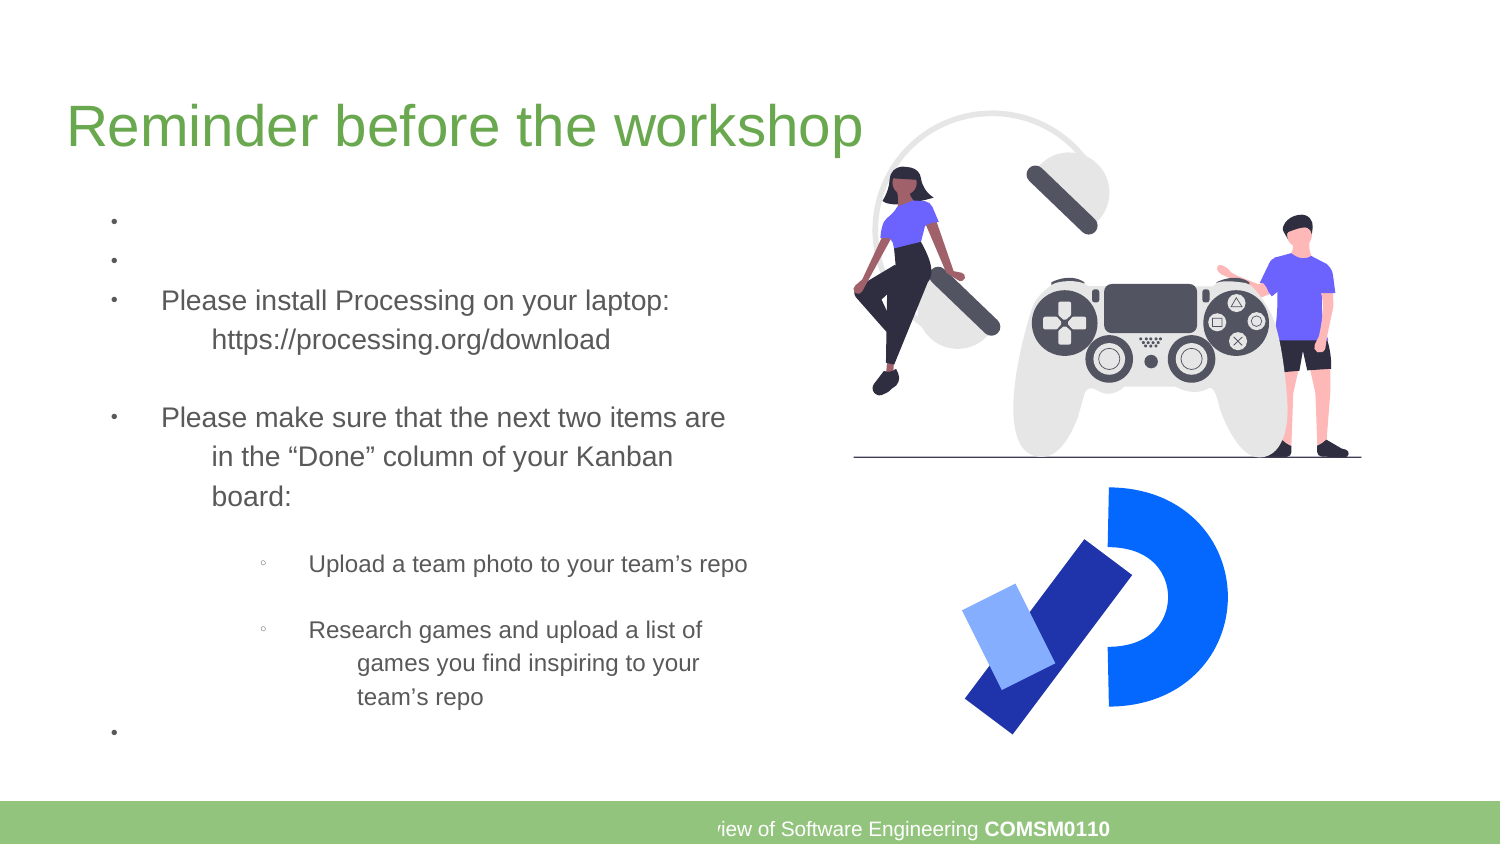

# Reminder before the workshop
Please install Processing on your laptop: https://processing.org/download
Please make sure that the next two items are in the “Done” column of your Kanban board:
Upload a team photo to your team’s repo
Research games and upload a list of games you find inspiring to your team’s repo